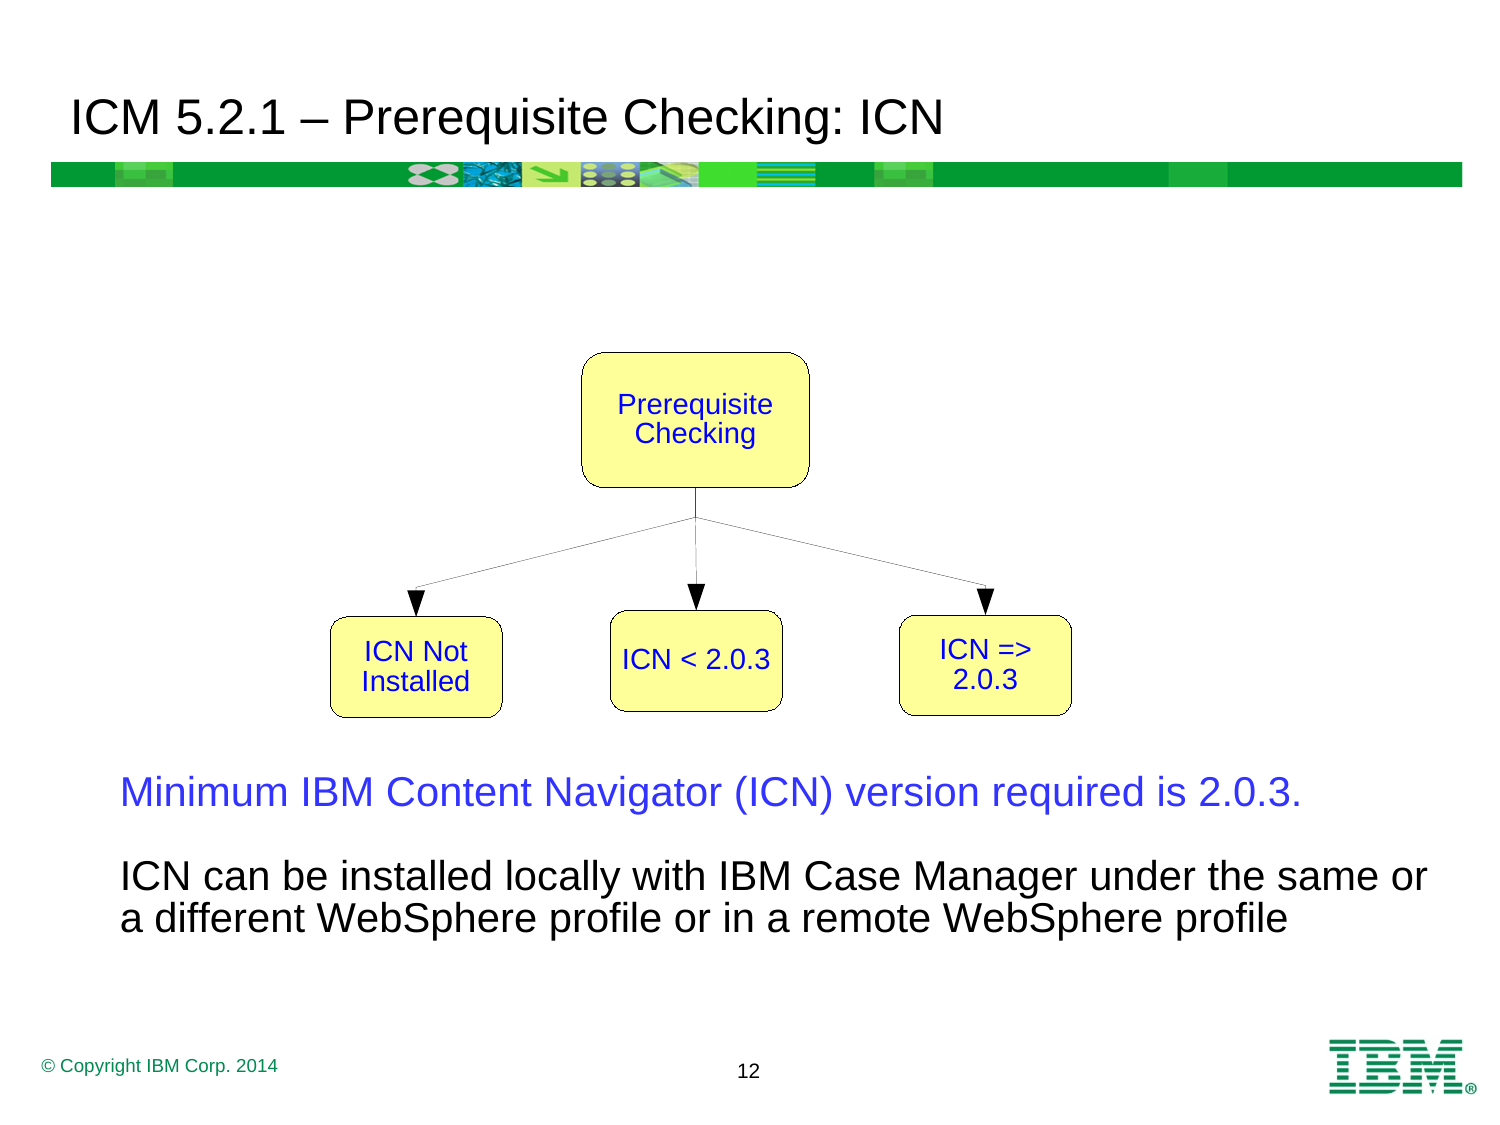

# ICM 5.2.1 – Prerequisite Checking: ICN
Prerequisite Checking
ICN < 2.0.3
ICN => 2.0.3
ICN Not Installed
Minimum IBM Content Navigator (ICN) version required is 2.0.3.
ICN can be installed locally with IBM Case Manager under the same or a different WebSphere profile or in a remote WebSphere profile
12